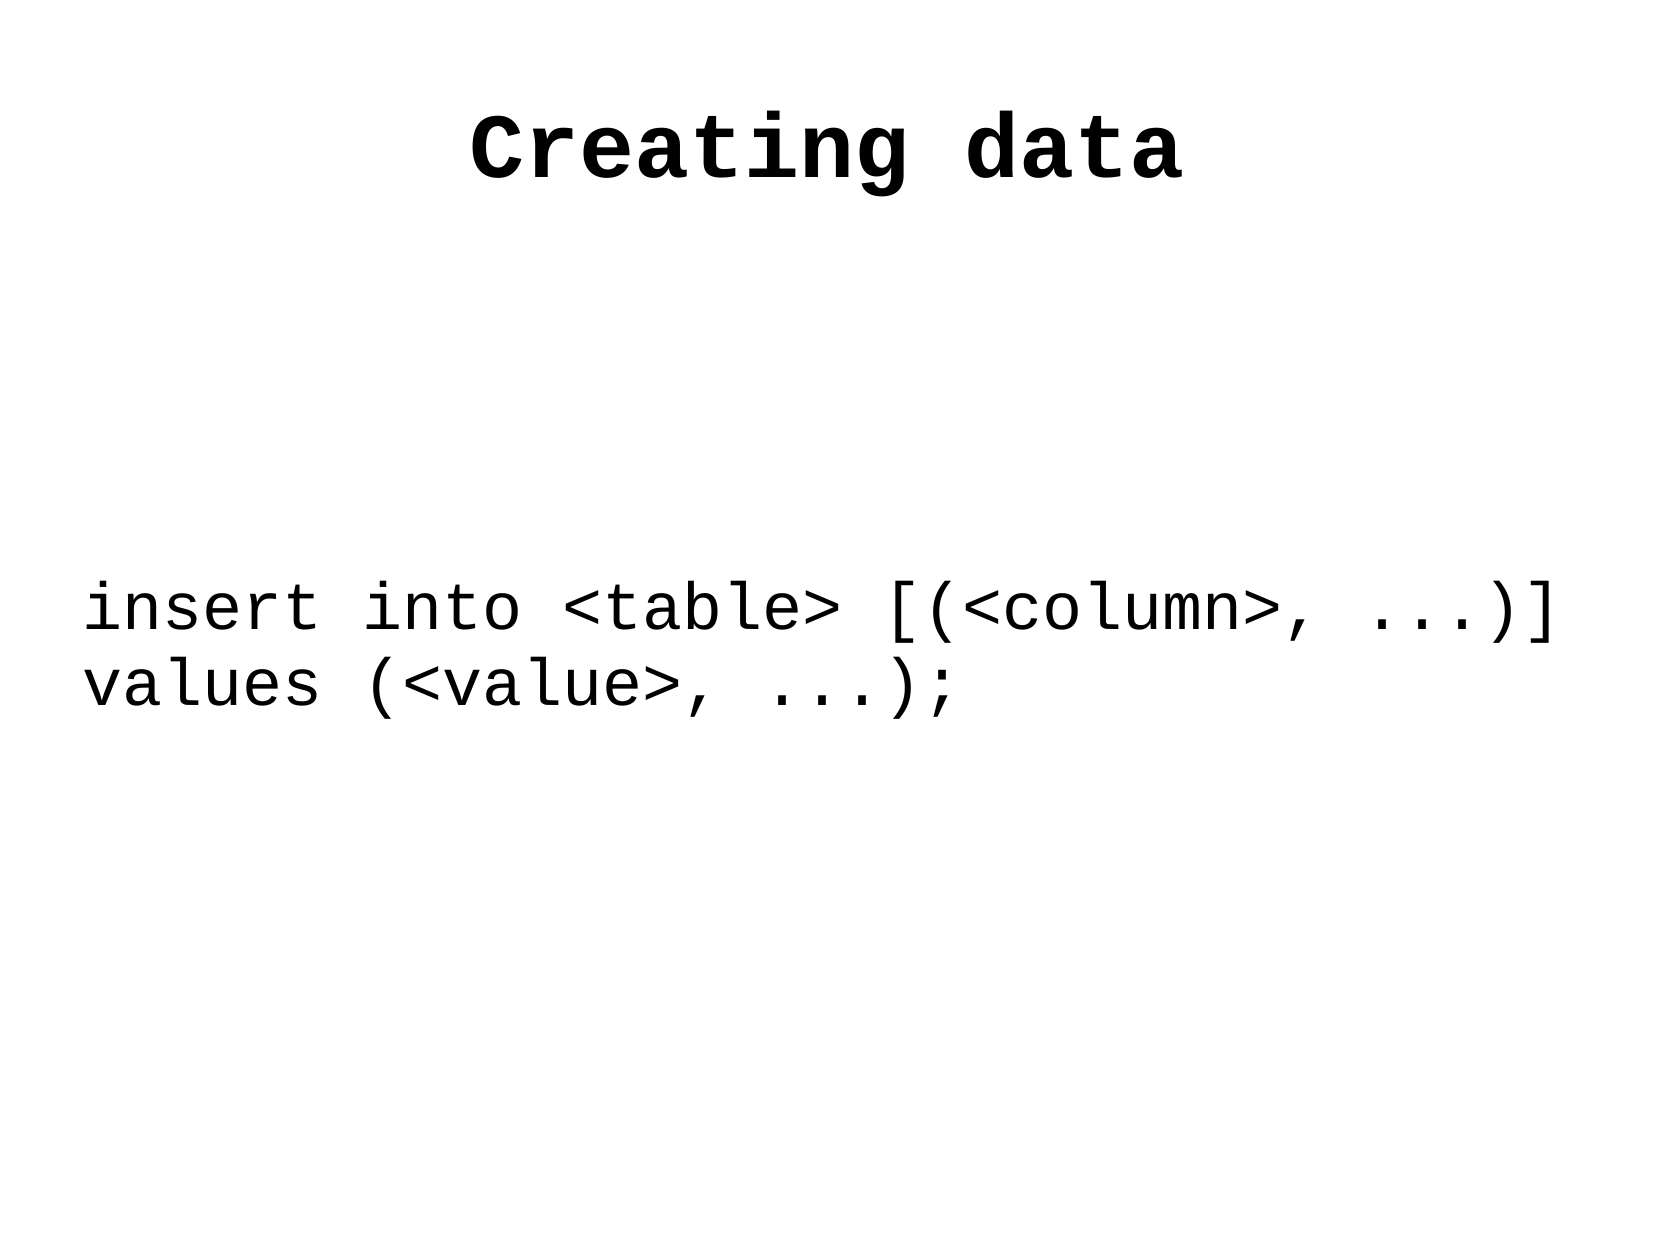

# Creating data
insert into <table> [(<column>, ...)]
values (<value>, ...);